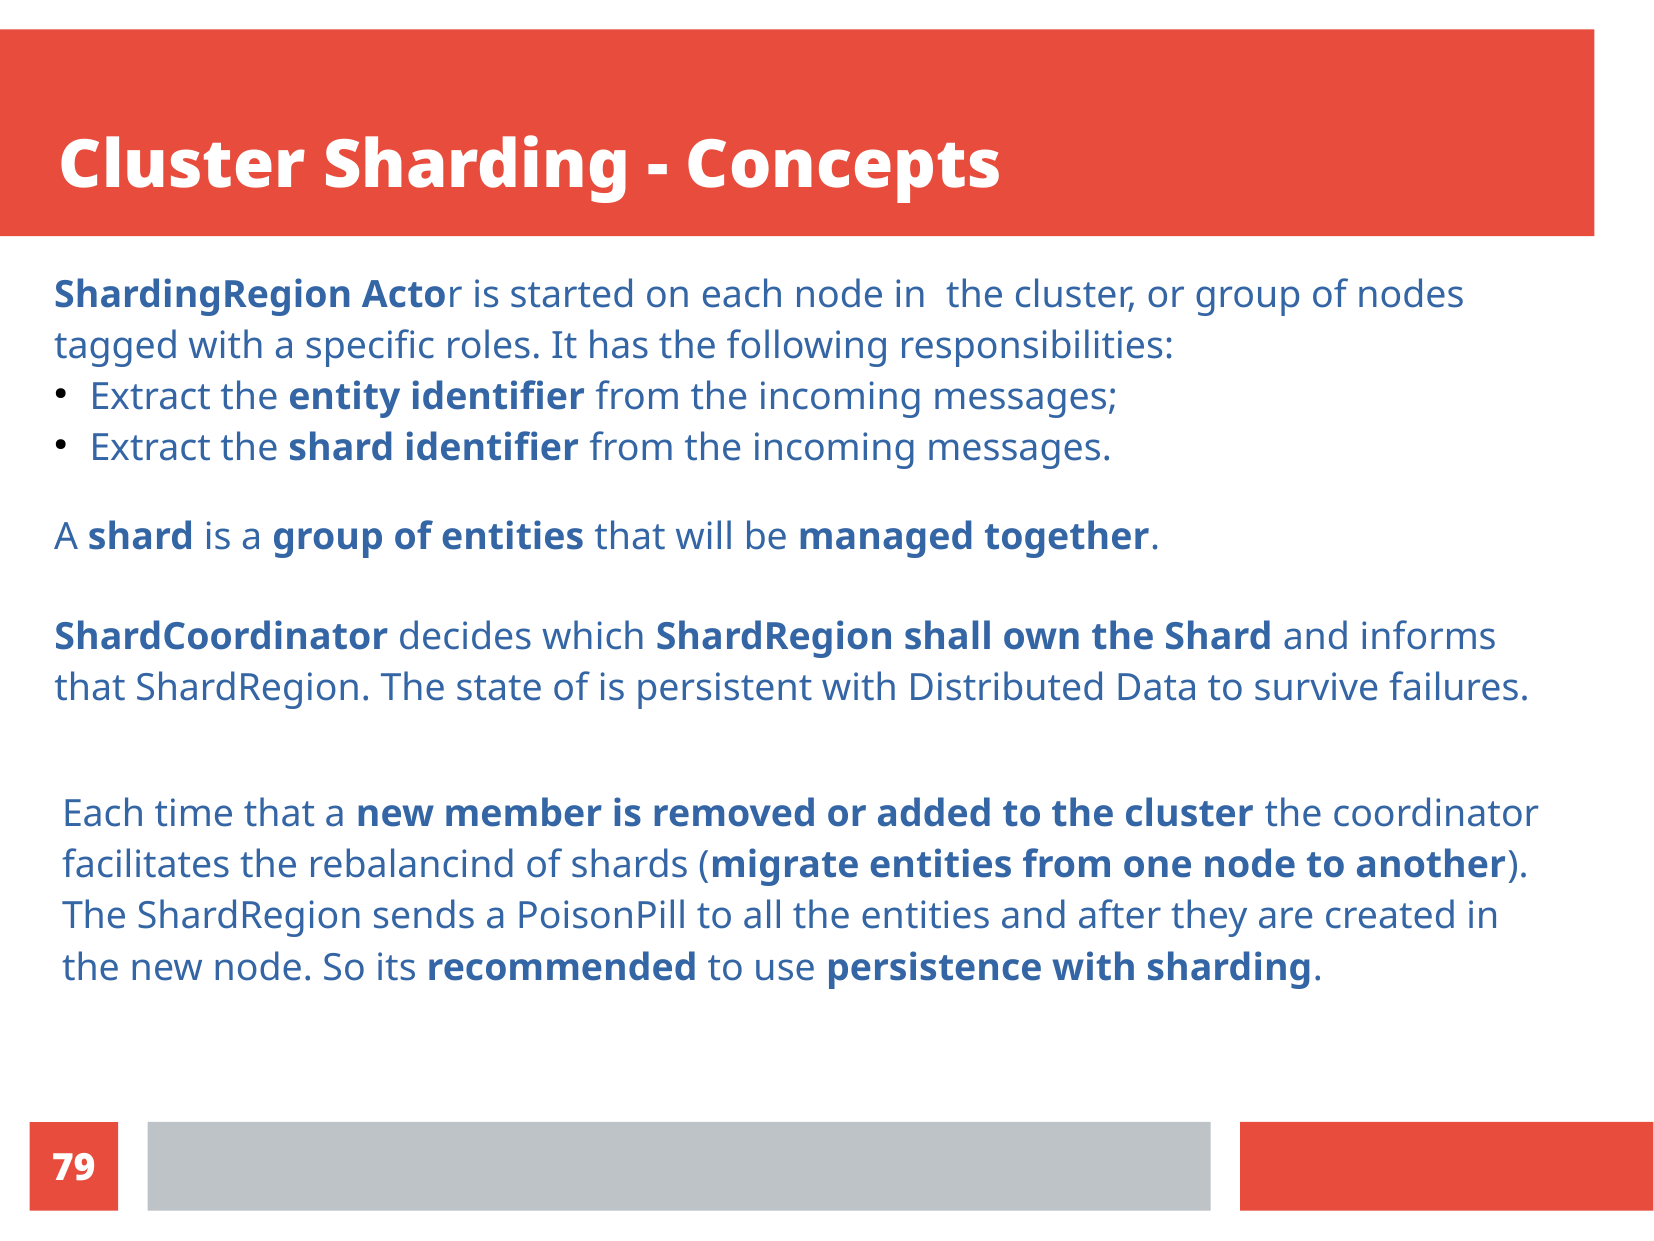

# Cluster Sharding - Concepts
ShardingRegion Actor is started on each node in the cluster, or group of nodes tagged with a specific roles. It has the following responsibilities:
Extract the entity identifier from the incoming messages;
Extract the shard identifier from the incoming messages.
A shard is a group of entities that will be managed together.
ShardCoordinator decides which ShardRegion shall own the Shard and informs that ShardRegion. The state of is persistent with Distributed Data to survive failures.
Each time that a new member is removed or added to the cluster the coordinator facilitates the rebalancind of shards (migrate entities from one node to another). The ShardRegion sends a PoisonPill to all the entities and after they are created in the new node. So its recommended to use persistence with sharding.
79